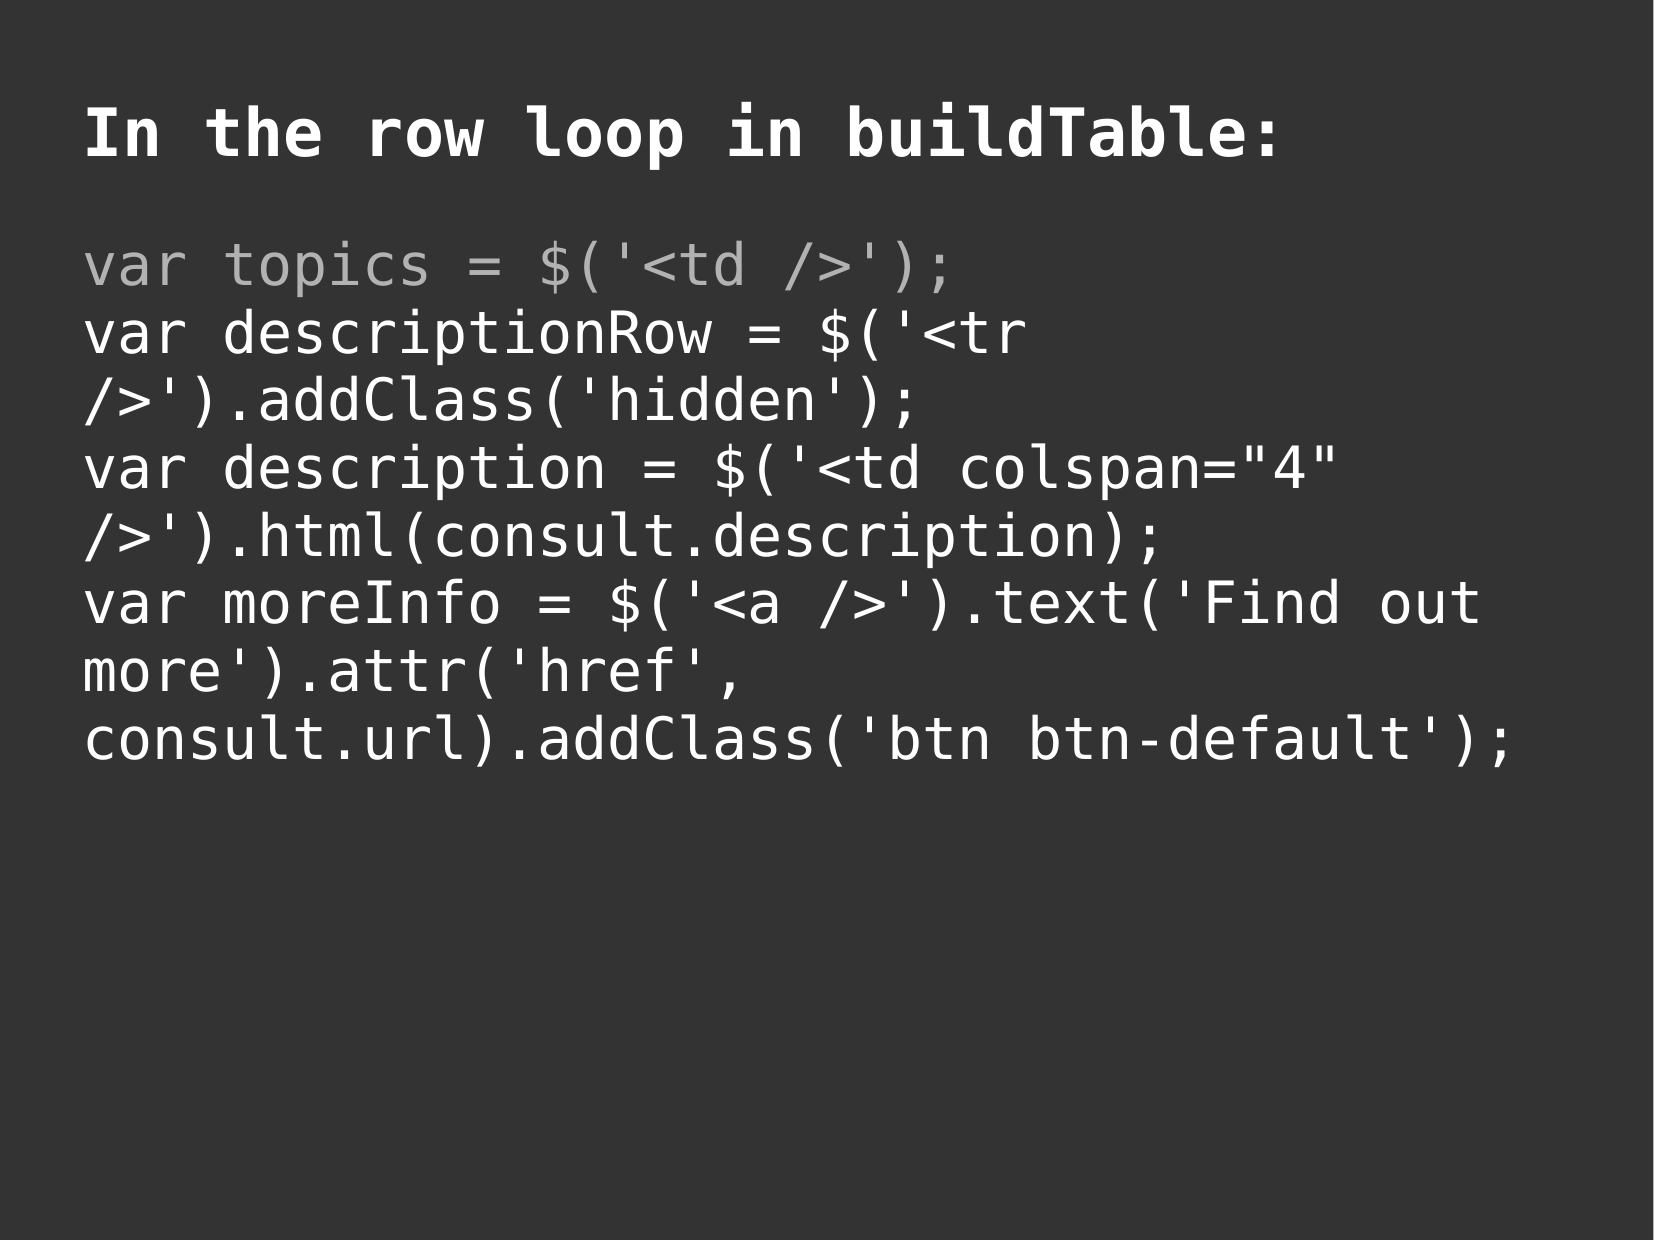

# In the row loop in buildTable:
var topics = $('<td />');
var descriptionRow = $('<tr />').addClass('hidden');
var description = $('<td colspan="4" />').html(consult.description);
var moreInfo = $('<a />').text('Find out more').attr('href', consult.url).addClass('btn btn-default');